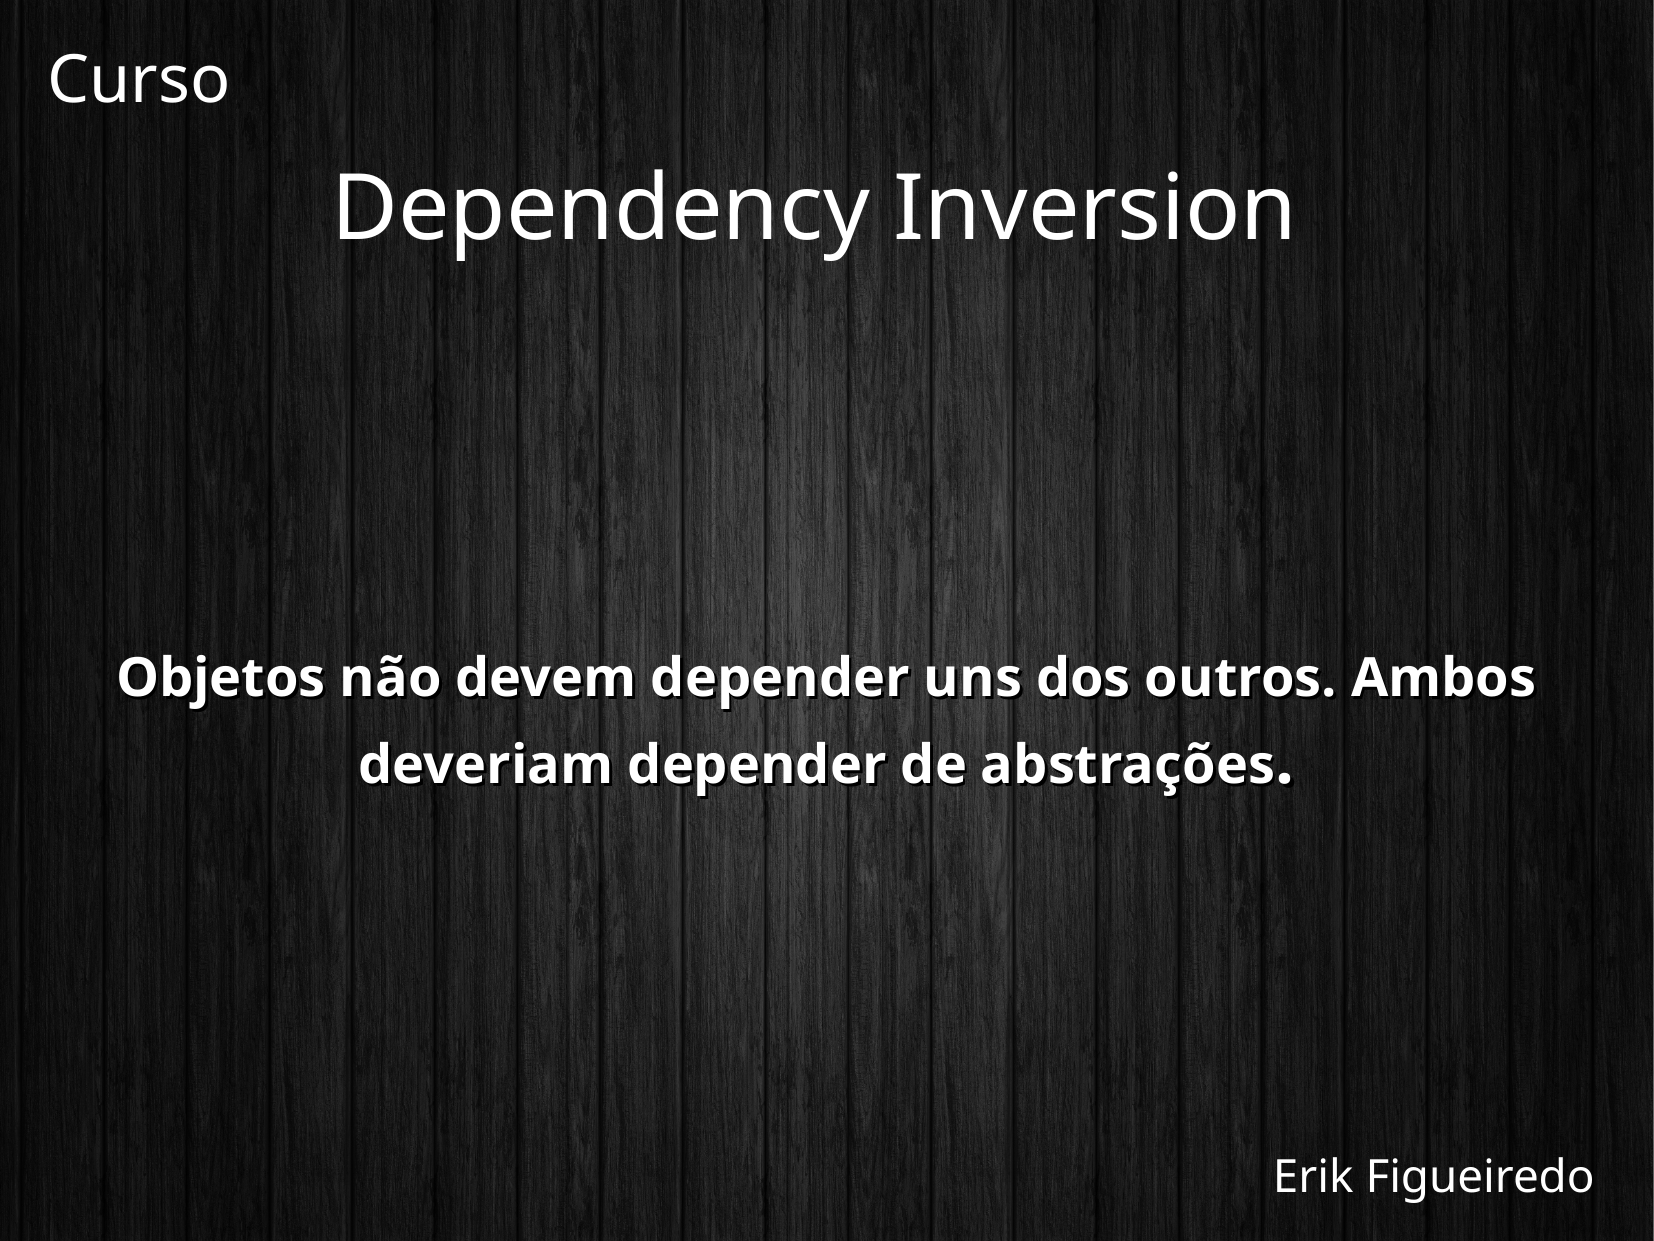

Curso
# Dependency Inversion
Objetos não devem depender uns dos outros. Ambos deveriam depender de abstrações.
Erik Figueiredo